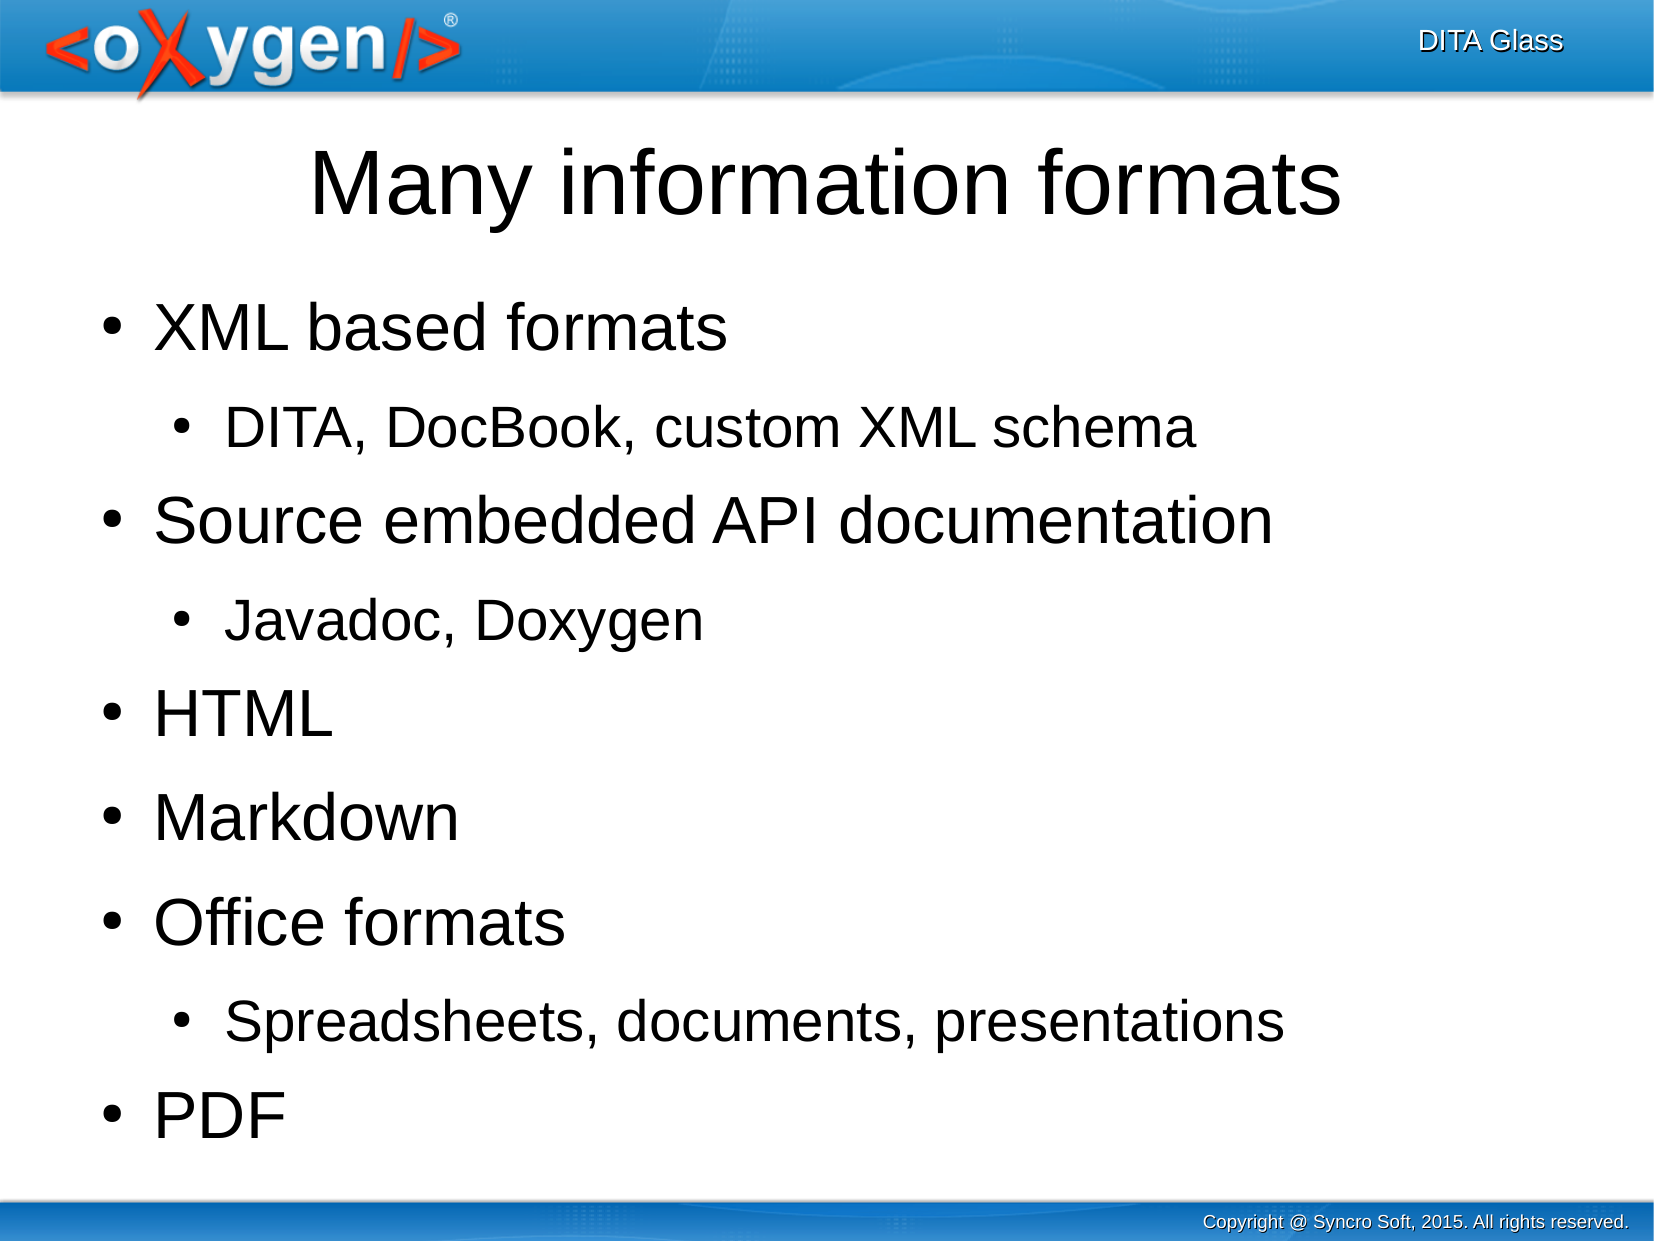

# Many information formats
XML based formats
DITA, DocBook, custom XML schema
Source embedded API documentation
Javadoc, Doxygen
HTML
Markdown
Office formats
Spreadsheets, documents, presentations
PDF